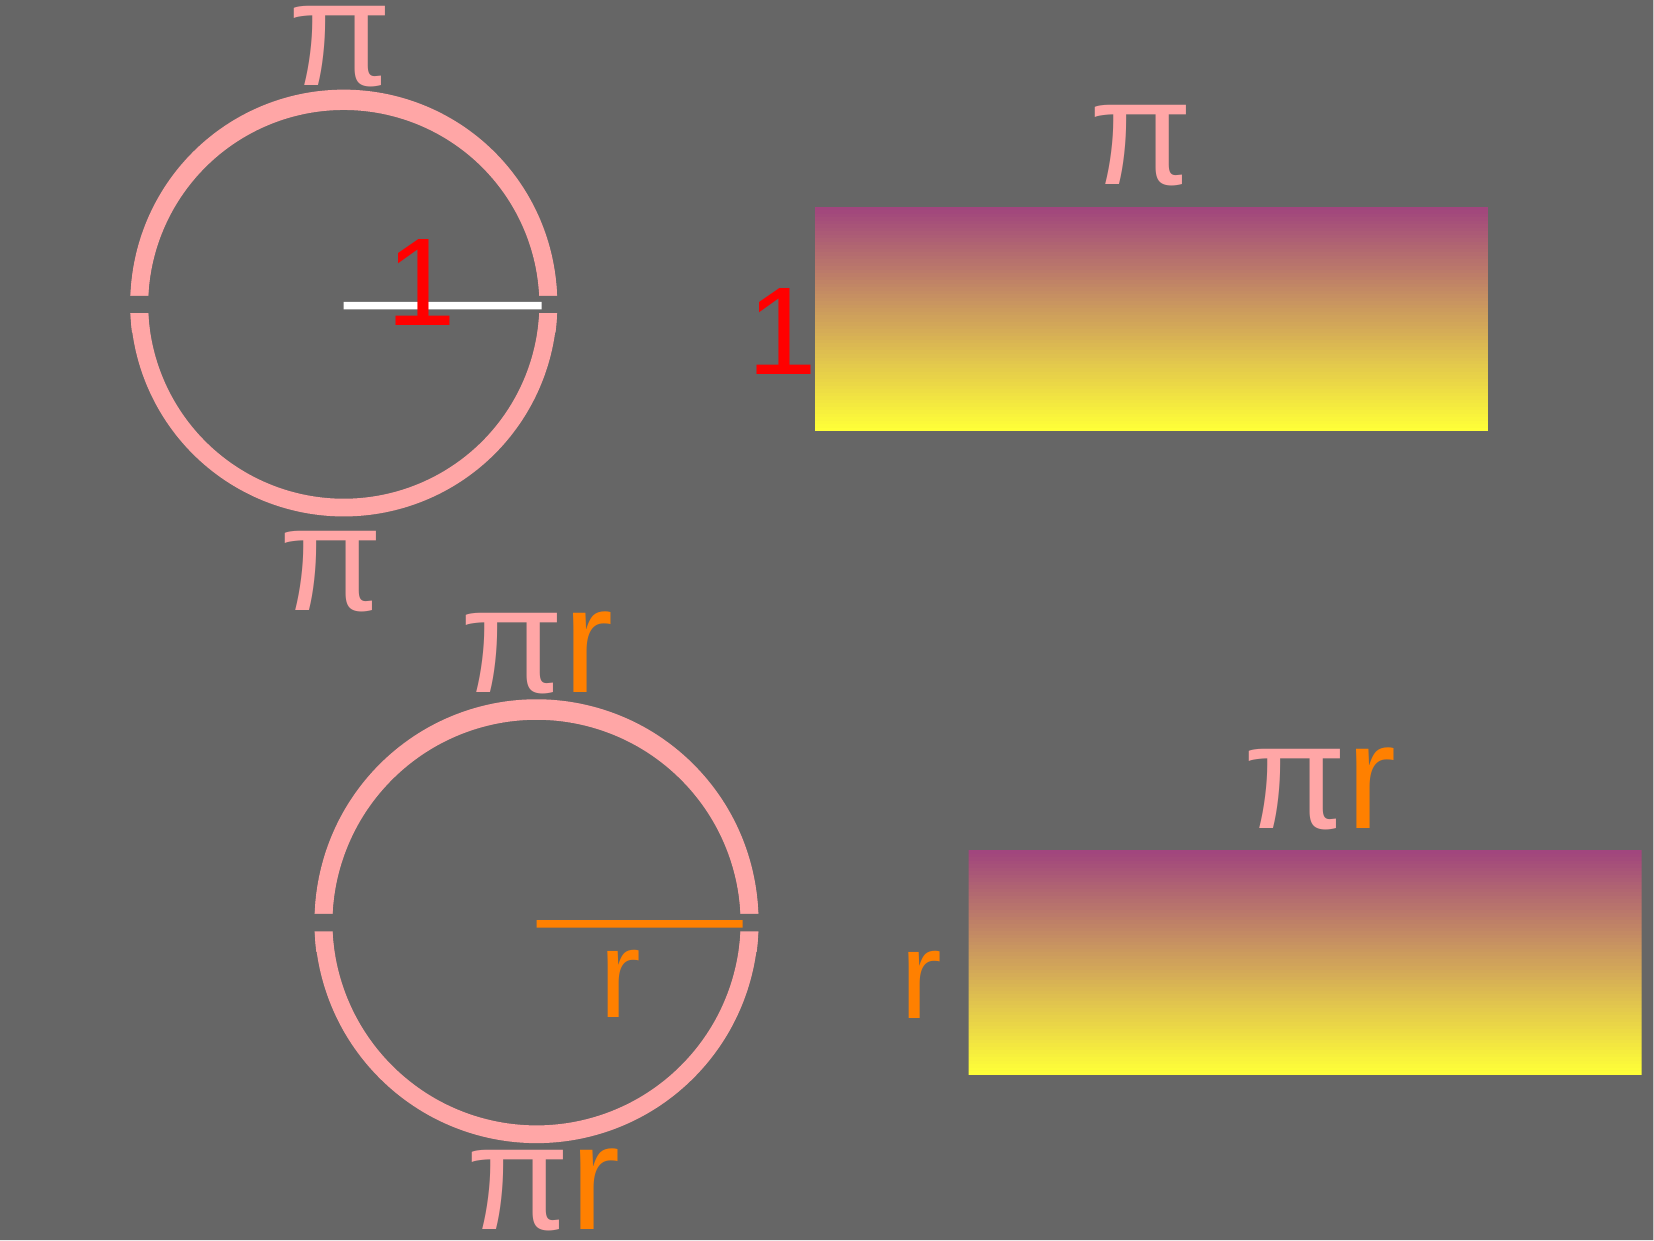

π
π
1
1
π
πr
πr
r
r
πr